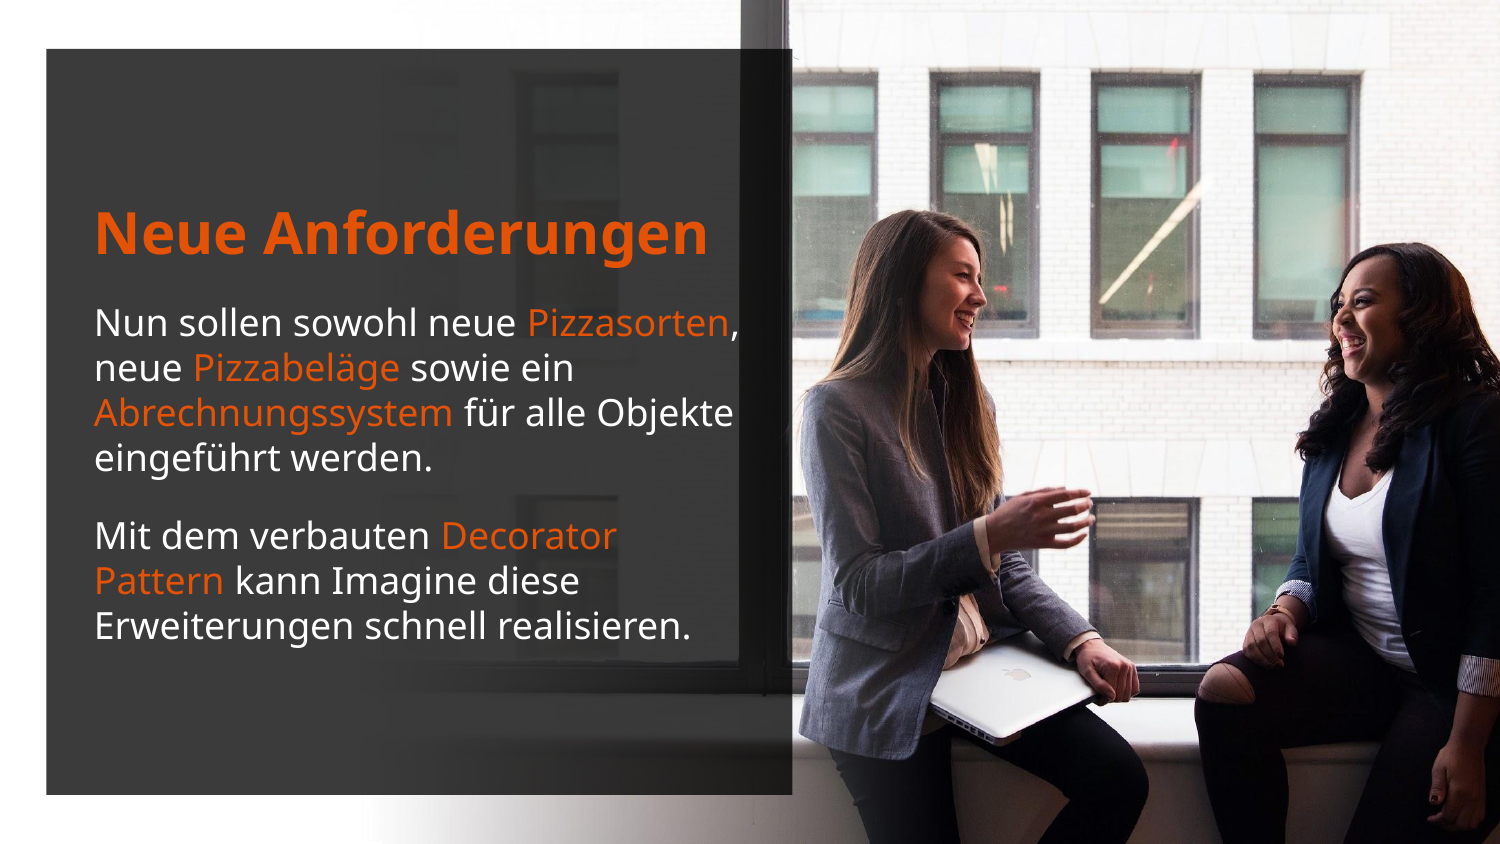

# Neue Anforderungen
Nun sollen sowohl neue Pizzasorten, neue Pizzabeläge sowie ein Abrechnungssystem für alle Objekte
eingeführt werden.
Mit dem verbauten Decorator Pattern kann Imagine diese Erweiterungen schnell realisieren.